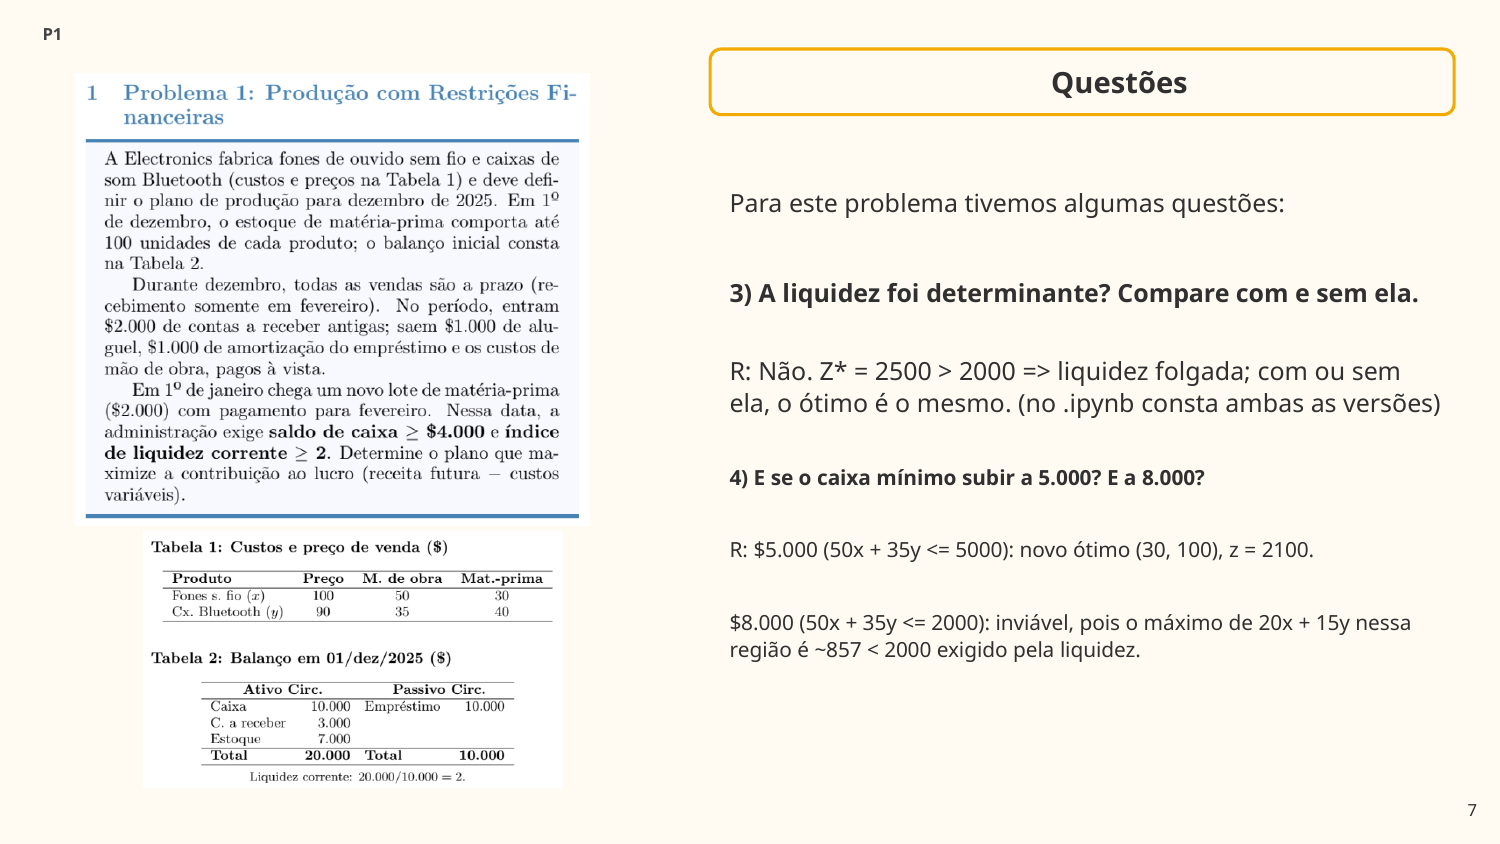

# P1
Questões
Para este problema tivemos algumas questões:
3) A liquidez foi determinante? Compare com e sem ela.
R: Não. Z* = 2500 > 2000 => liquidez folgada; com ou sem ela, o ótimo é o mesmo. (no .ipynb consta ambas as versões)
4) E se o caixa mínimo subir a 5.000? E a 8.000?
R: $5.000 (50x + 35y <= 5000): novo ótimo (30, 100), z = 2100.
$8.000 (50x + 35y <= 2000): inviável, pois o máximo de 20x + 15y nessa região é ~857 < 2000 exigido pela liquidez.